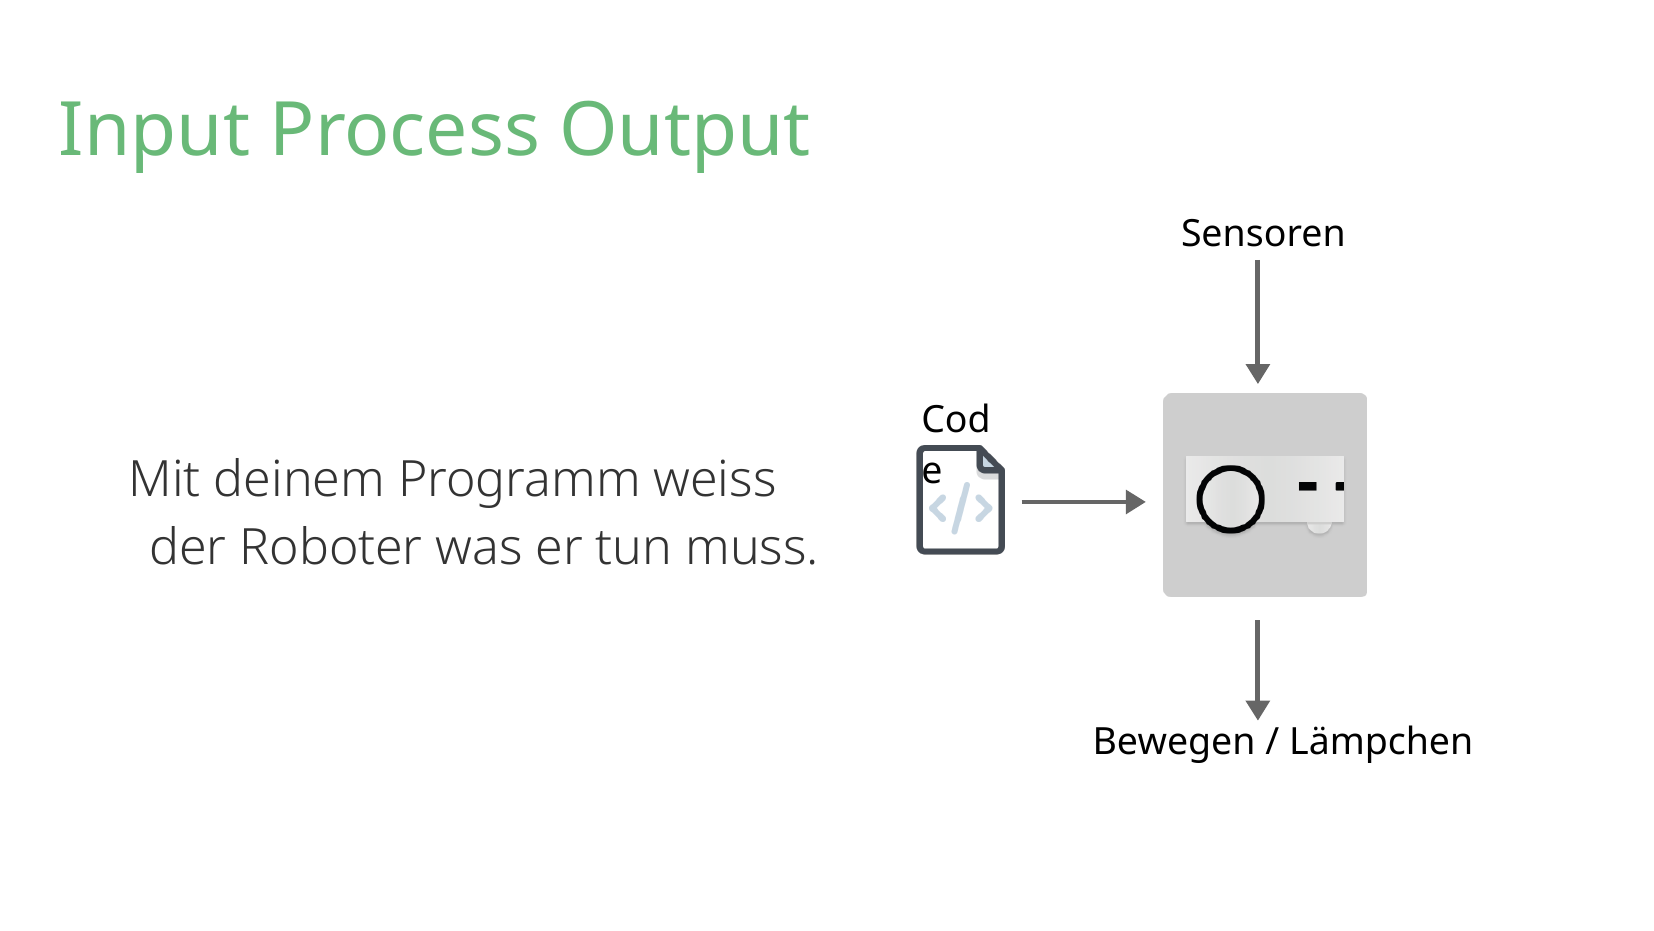

# Input Process Output
Sensoren
Mit deinem Programm weiss der Roboter was er tun muss.
Code
Bewegen / Lämpchen